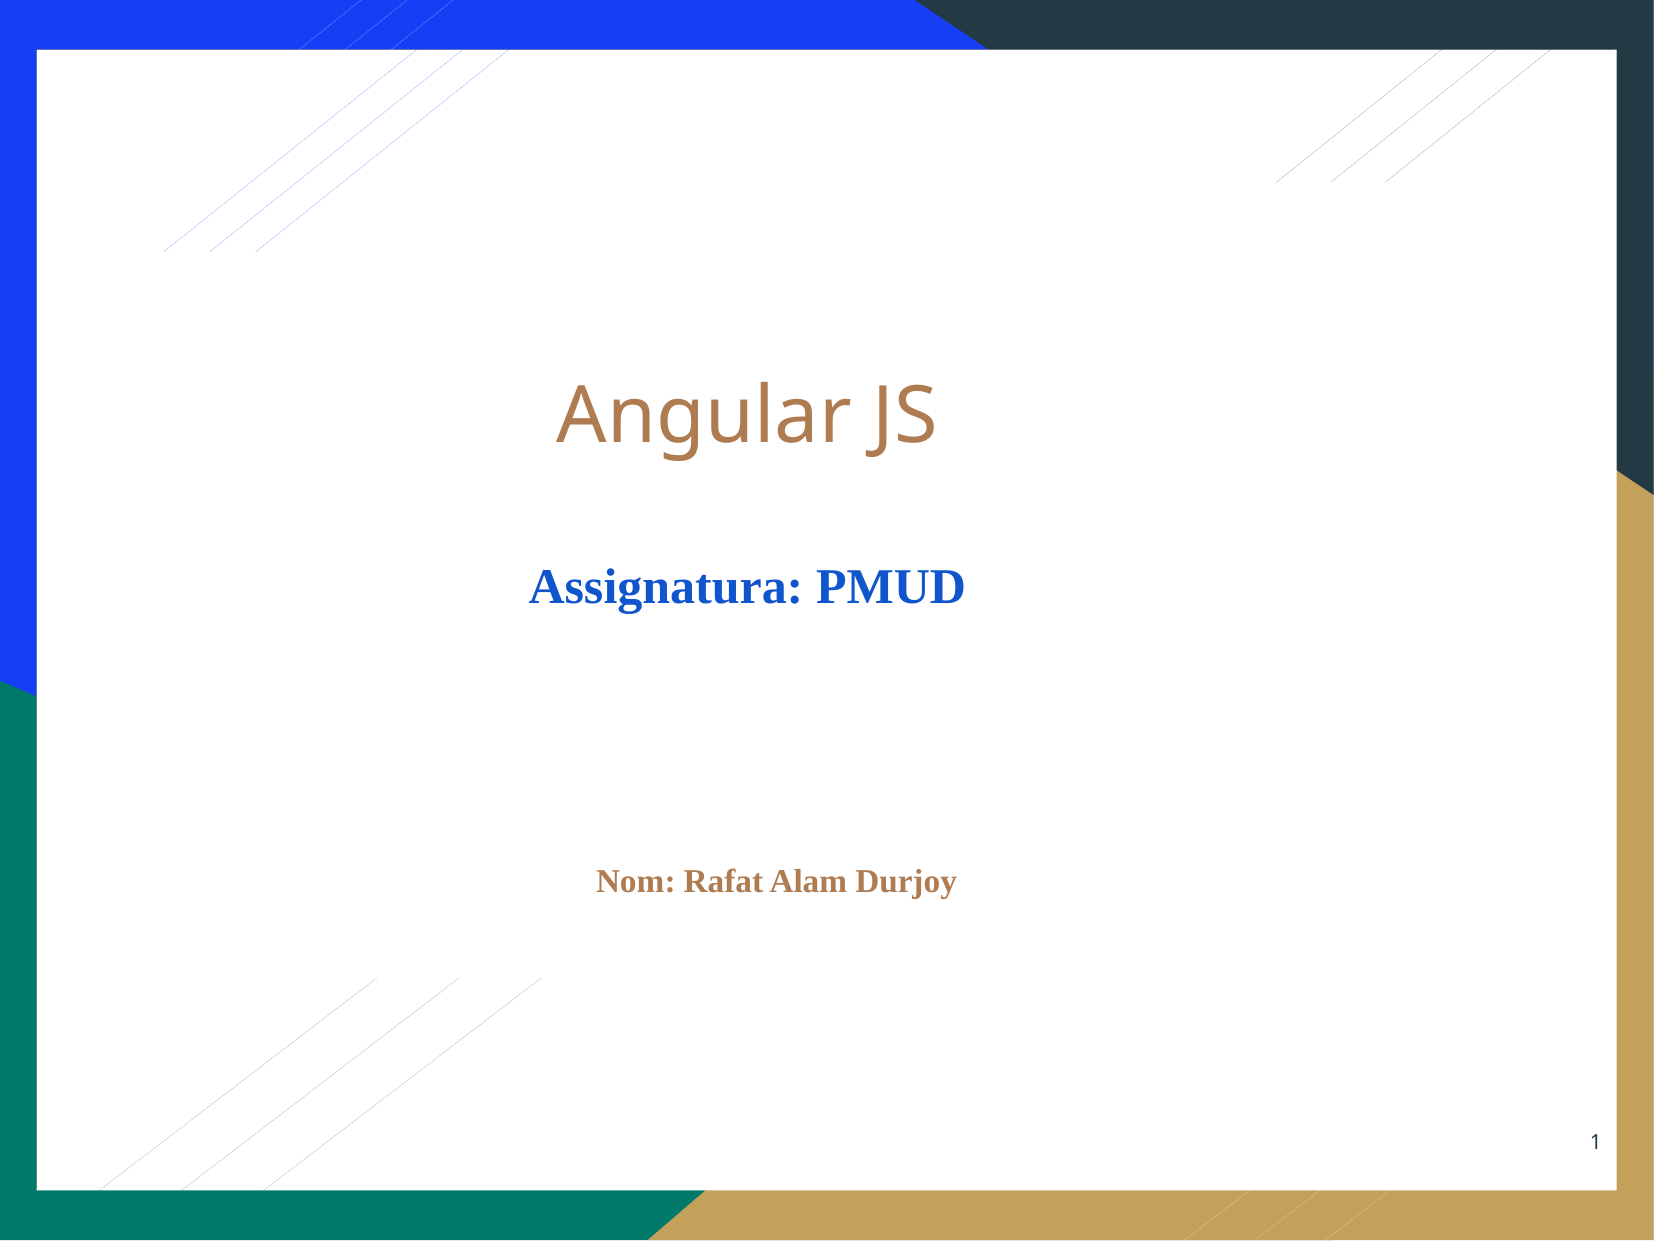

# Angular JS Assignatura: PMUD
Nom: Rafat Alam Durjoy